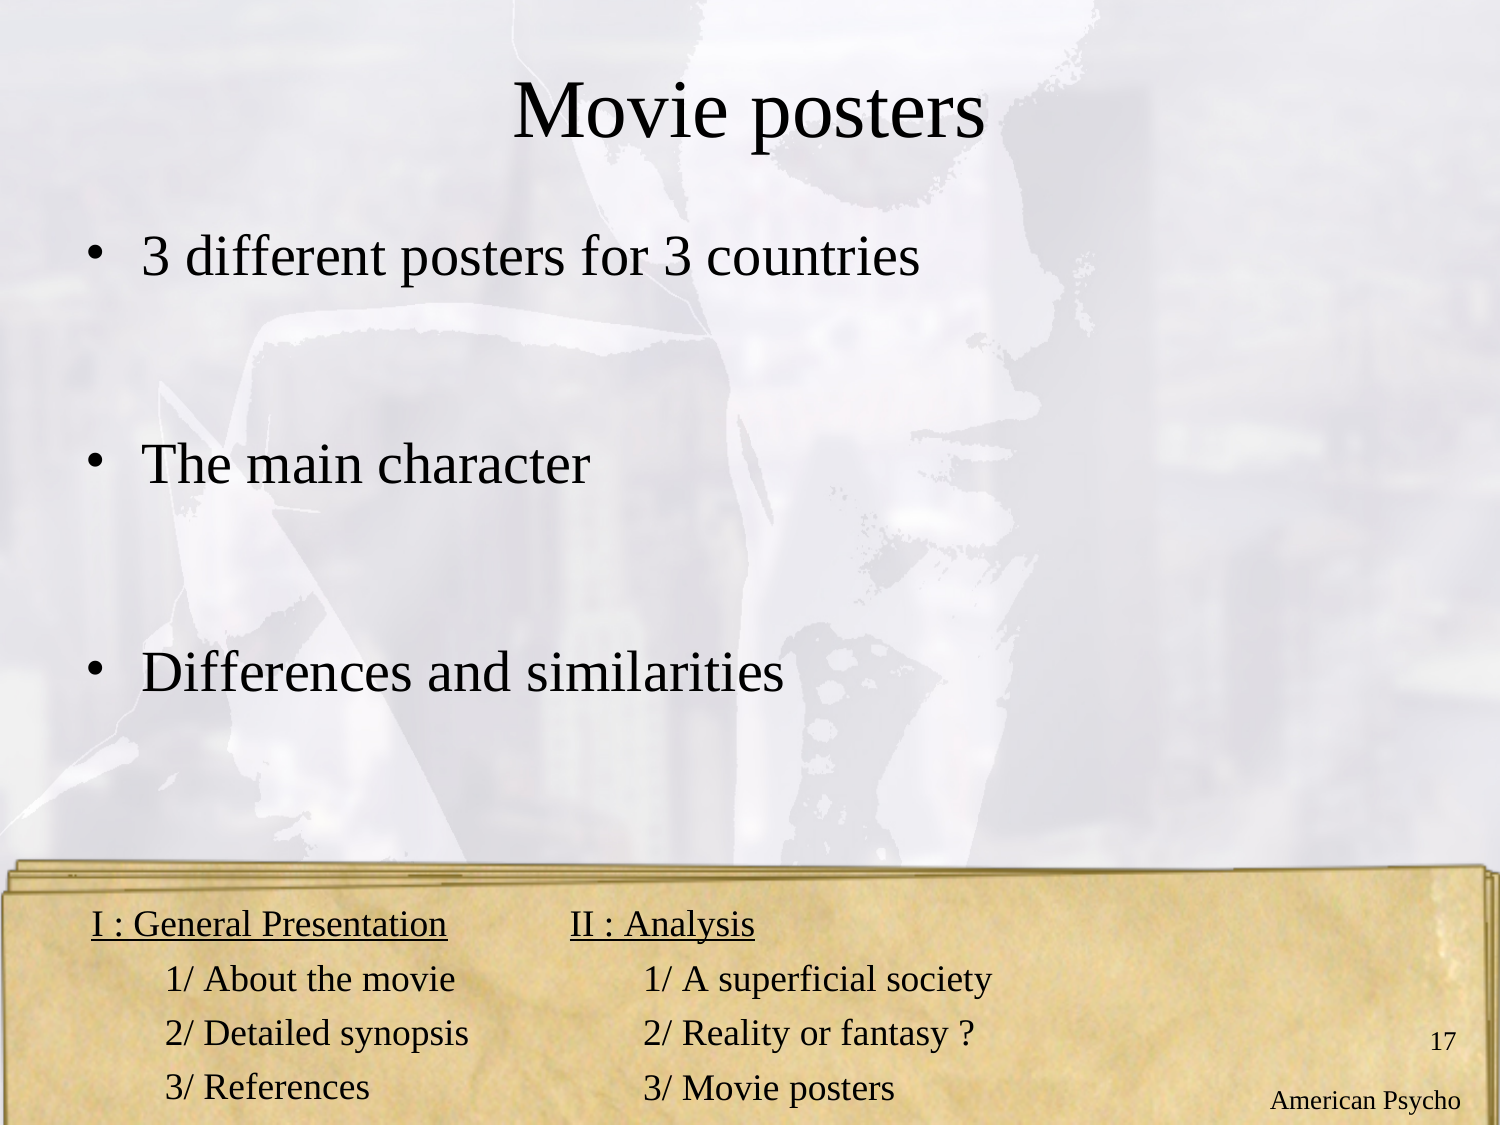

# Movie posters
3 different posters for 3 countries
The main character
Differences and similarities
17
American Psycho